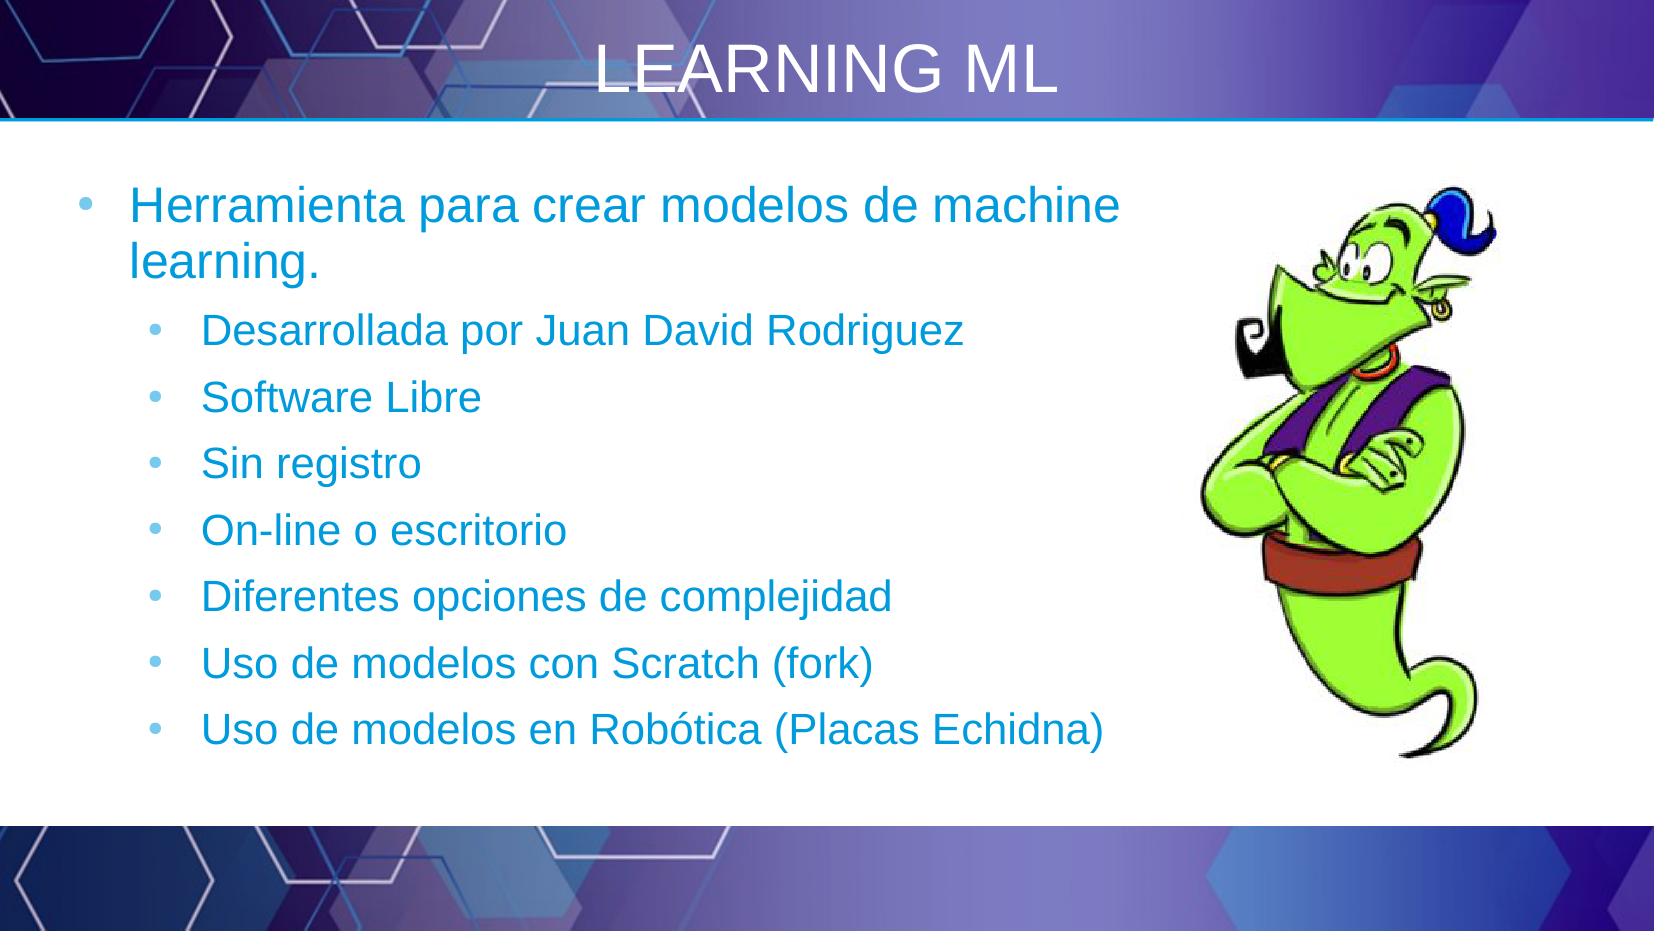

# LEARNING ML
Herramienta para crear modelos de machine learning.
Desarrollada por Juan David Rodriguez
Software Libre
Sin registro
On-line o escritorio
Diferentes opciones de complejidad
Uso de modelos con Scratch (fork)
Uso de modelos en Robótica (Placas Echidna)
10